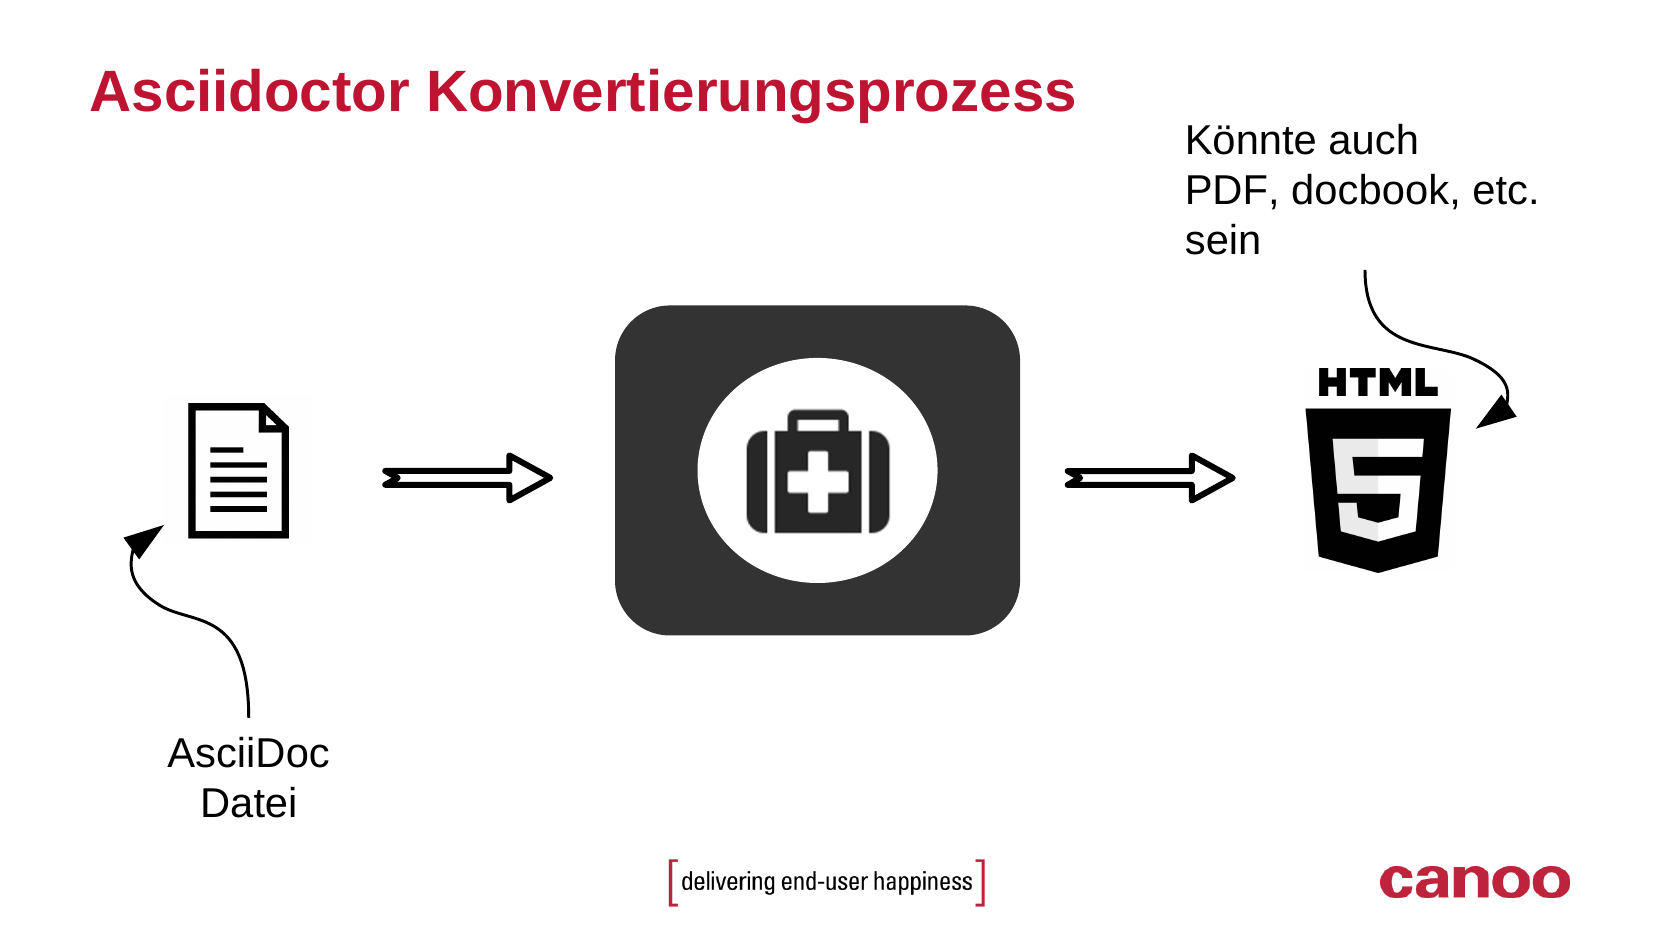

# Asciidoctor Konvertierungsprozess
Könnte auch
PDF, docbook, etc.
sein
AsciiDoc
Datei